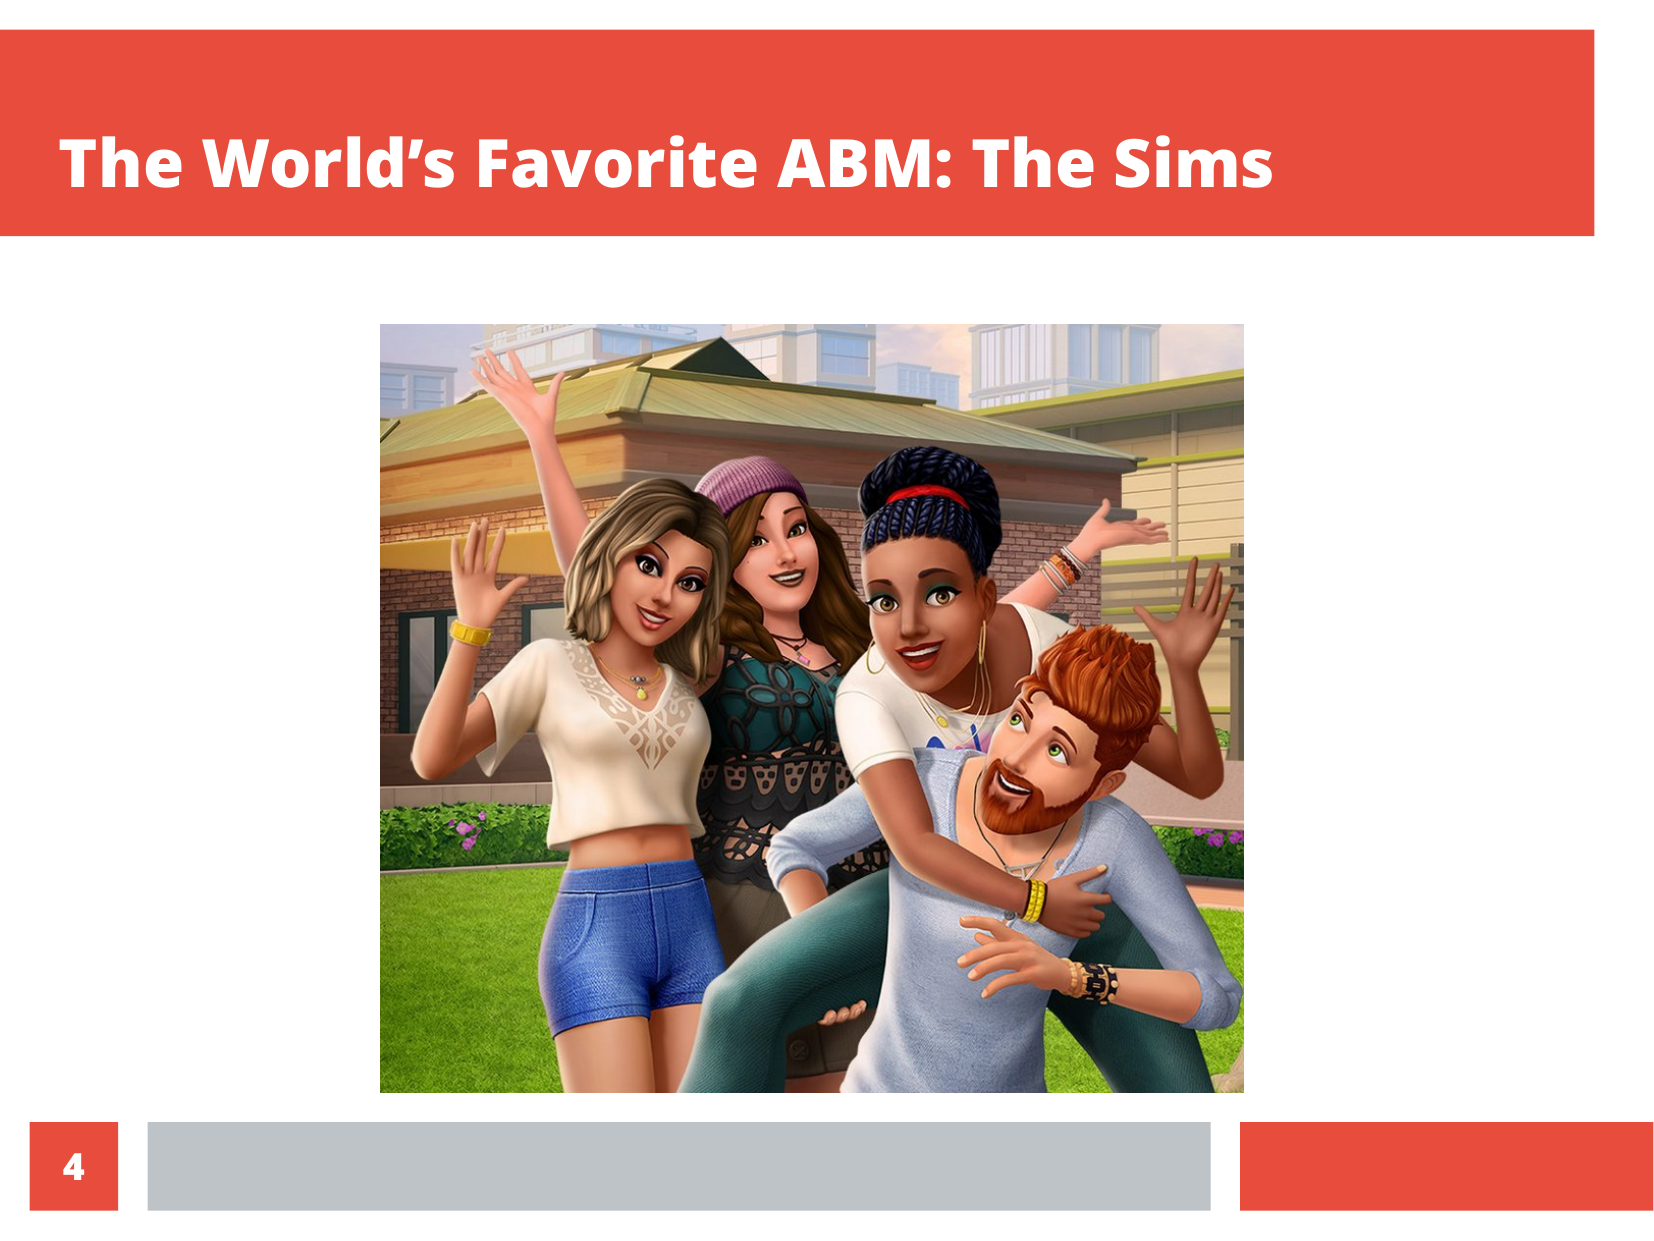

# The World’s Favorite ABM: The Sims
4